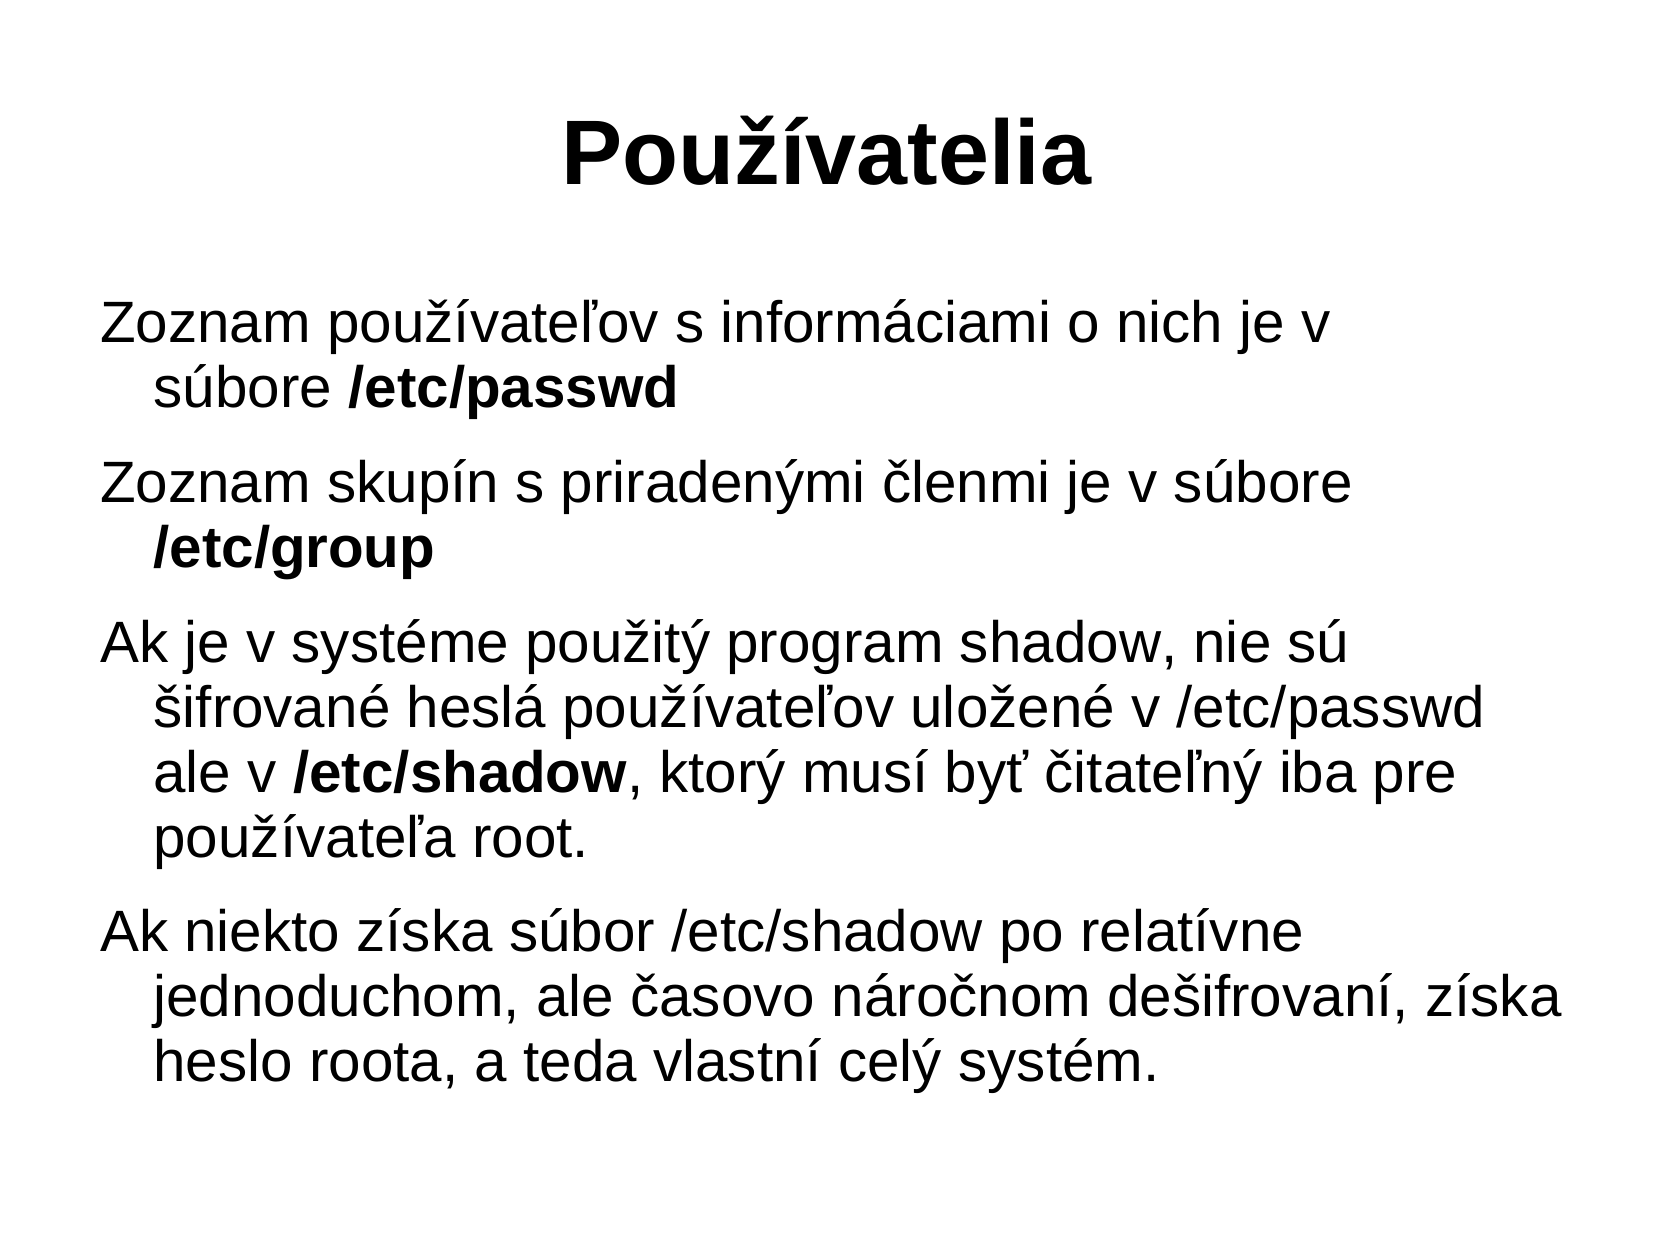

# Používatelia
Zoznam používateľov s informáciami o nich je v súbore /etc/passwd
Zoznam skupín s priradenými členmi je v súbore /etc/group
Ak je v systéme použitý program shadow, nie sú šifrované heslá používateľov uložené v /etc/passwd ale v /etc/shadow, ktorý musí byť čitateľný iba pre používateľa root.
Ak niekto získa súbor /etc/shadow po relatívne jednoduchom, ale časovo náročnom dešifrovaní, získa heslo roota, a teda vlastní celý systém.